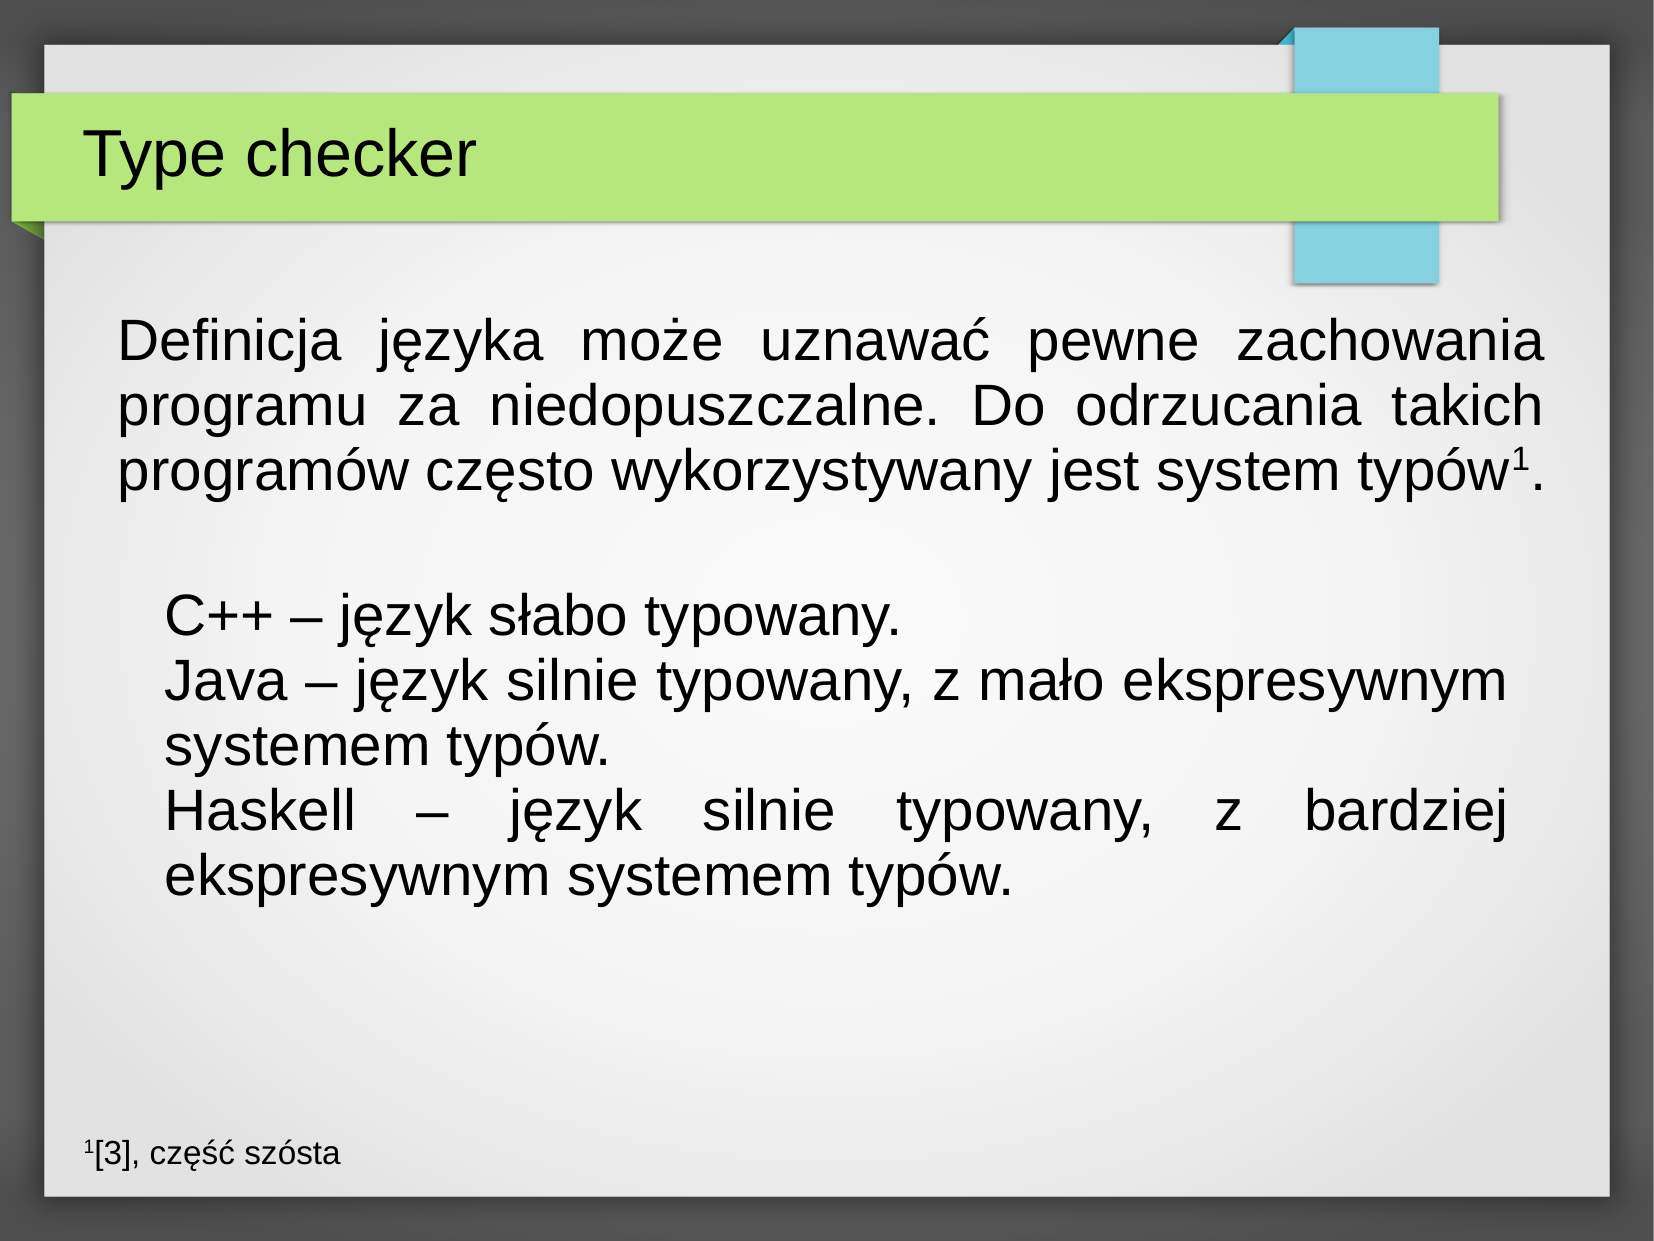

# Type checker
Definicja języka może uznawać pewne zachowania programu za niedopuszczalne. Do odrzucania takich programów często wykorzystywany jest system typów1.
C++ – język słabo typowany.
Java – język silnie typowany, z mało ekspresywnym systemem typów.
Haskell – język silnie typowany, z bardziej ekspresywnym systemem typów.
1[3], część szósta